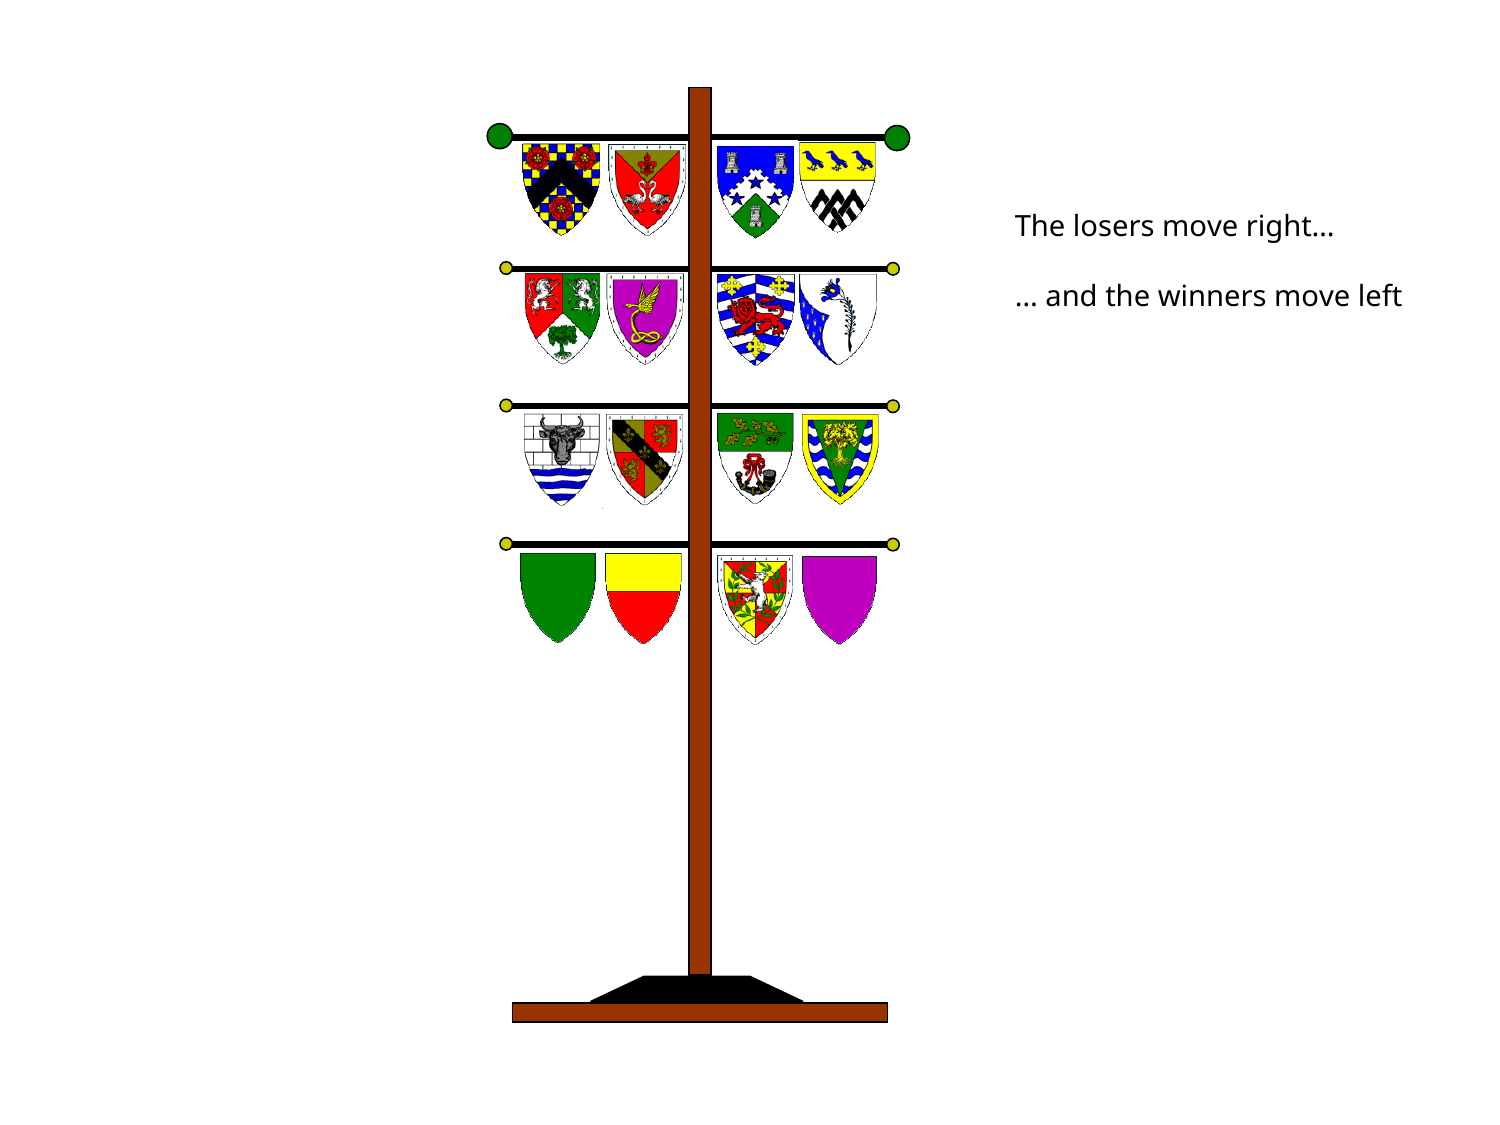

The losers move right…
… and the winners move left